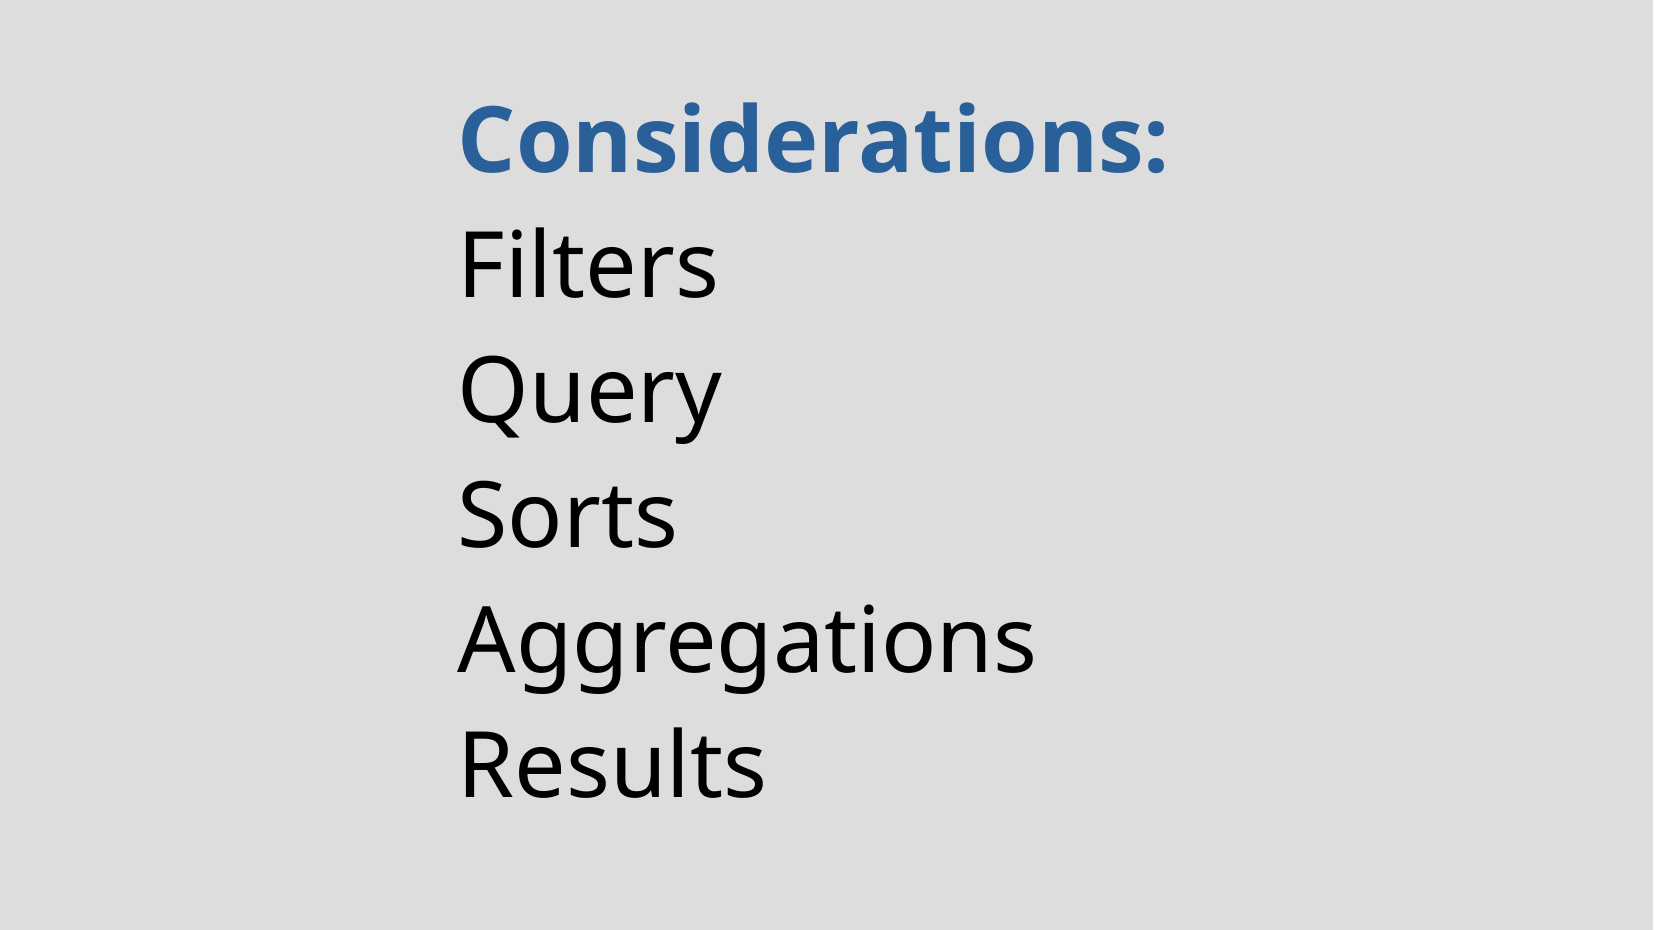

# Considerations:
Filters
Query
Sorts
Aggregations
Results